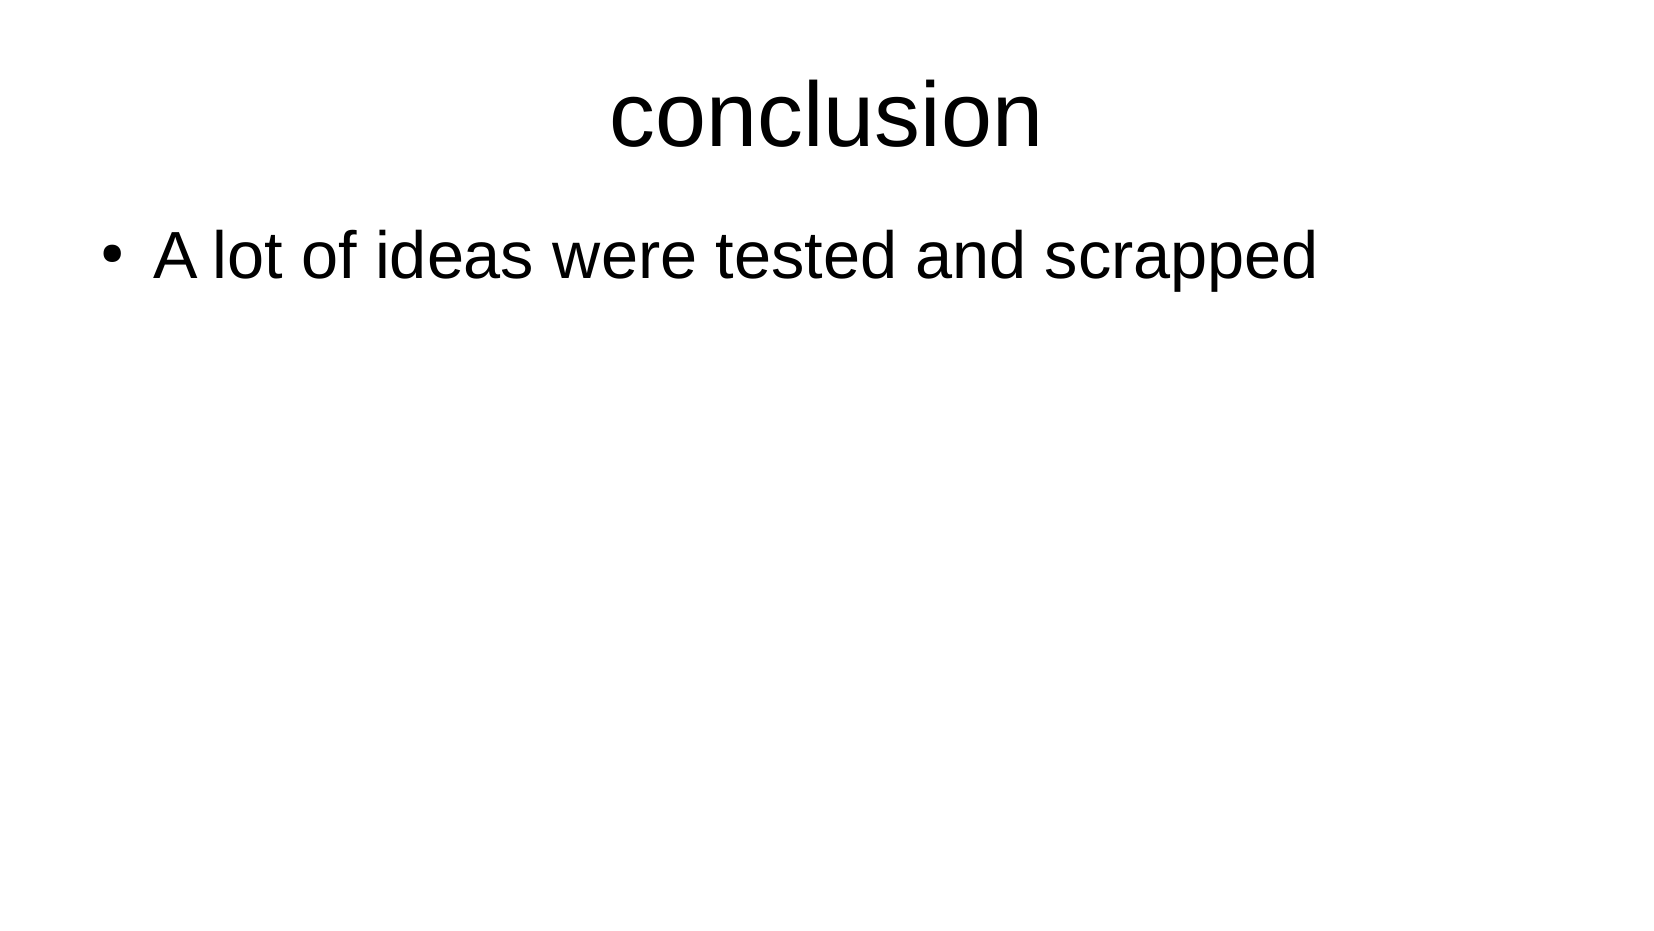

# conclusion
A lot of ideas were tested and scrapped